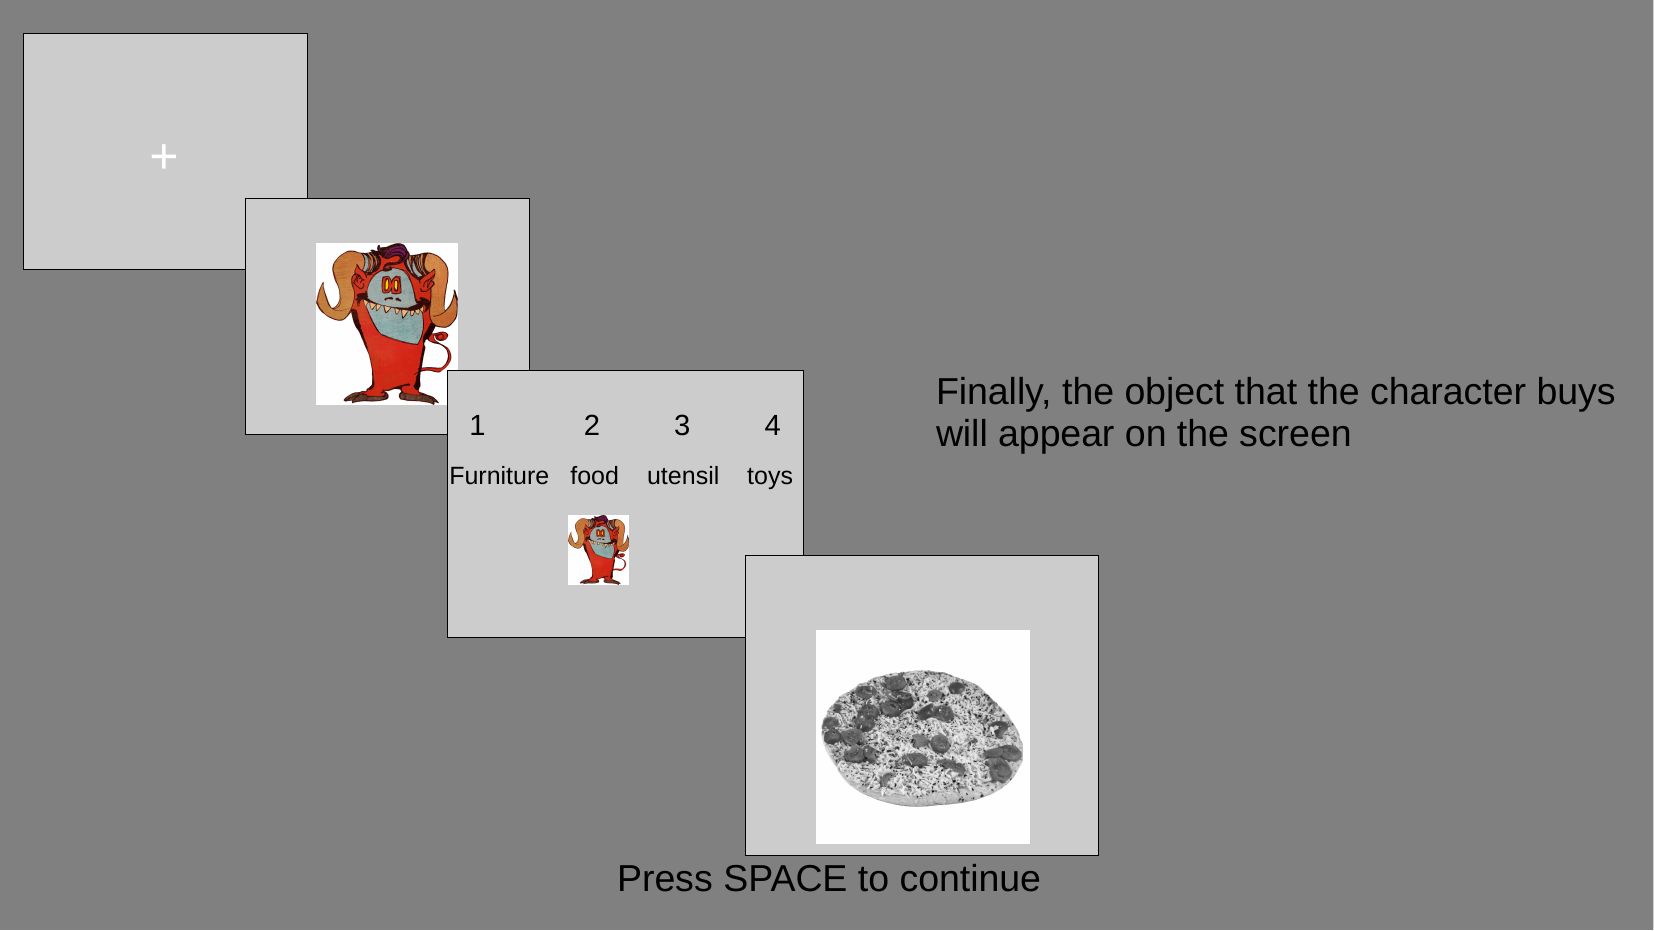

+
Finally, the object that the character buys
will appear on the screen
 1 	 2 3 4
Furniture food utensil toys
Press SPACE to continue